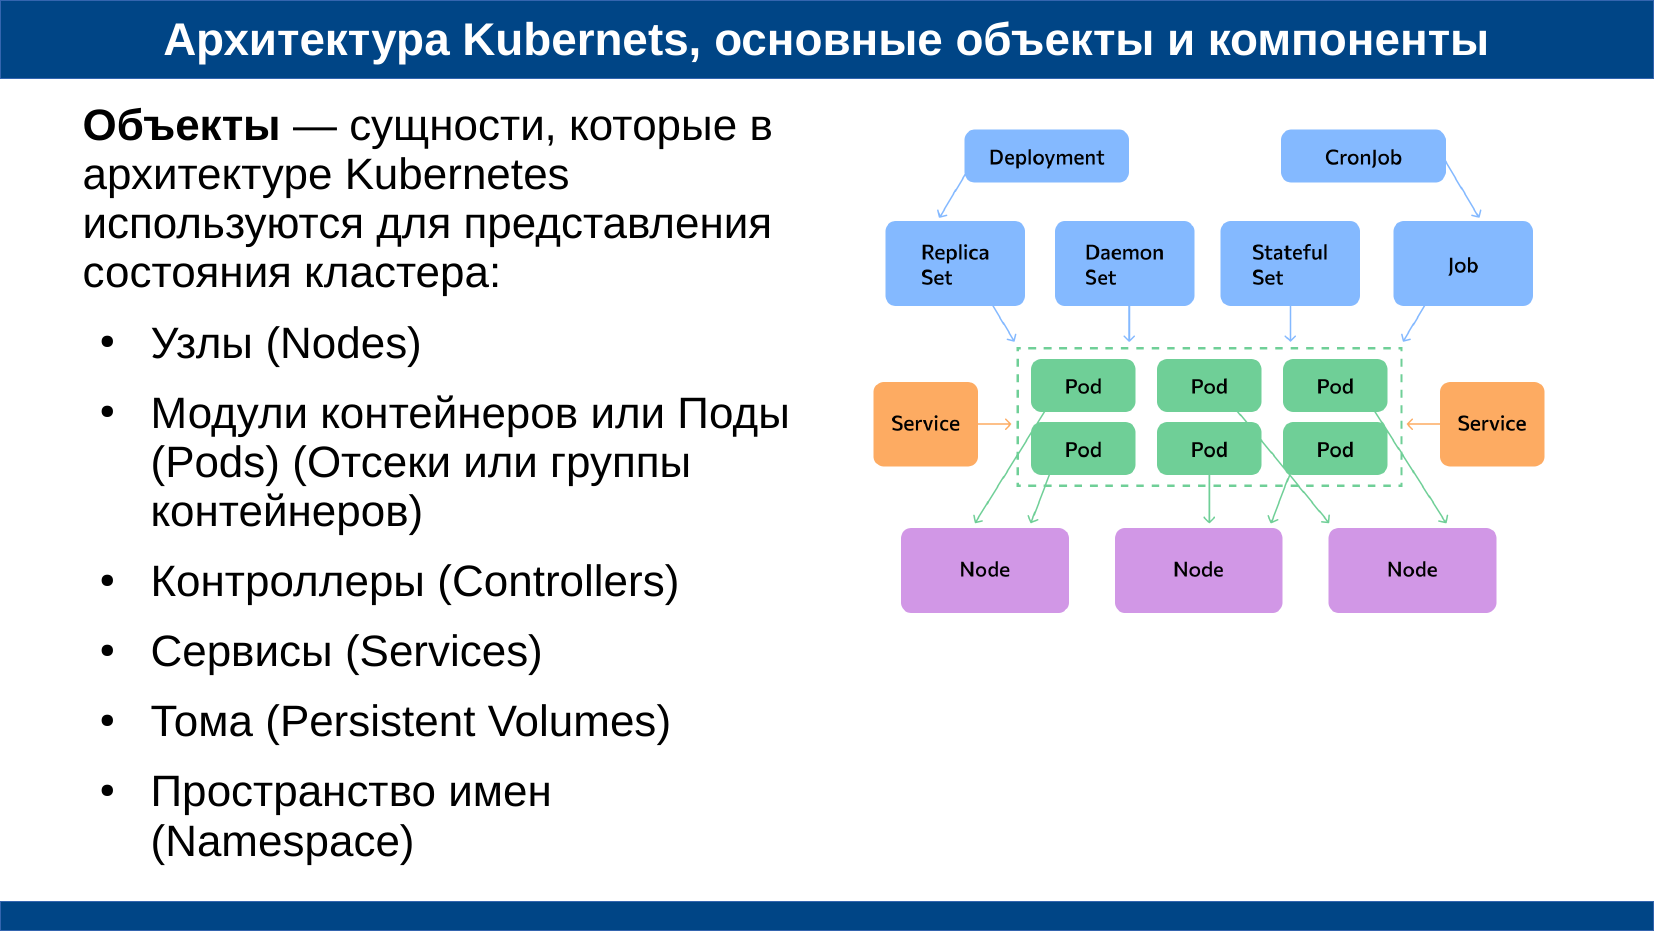

# Архитектура Kubernets, основные объекты и компоненты
Объекты — сущности, которые в архитектуре Kubernetes используются для представления состояния кластера:
Узлы (Nodes)
Модули контейнеров или Поды (Pods) (Отсеки или группы контейнеров)
Контроллеры (Controllers)
Сервисы (Services)
Тома (Persistent Volumes)
Пространство имен (Namespace)